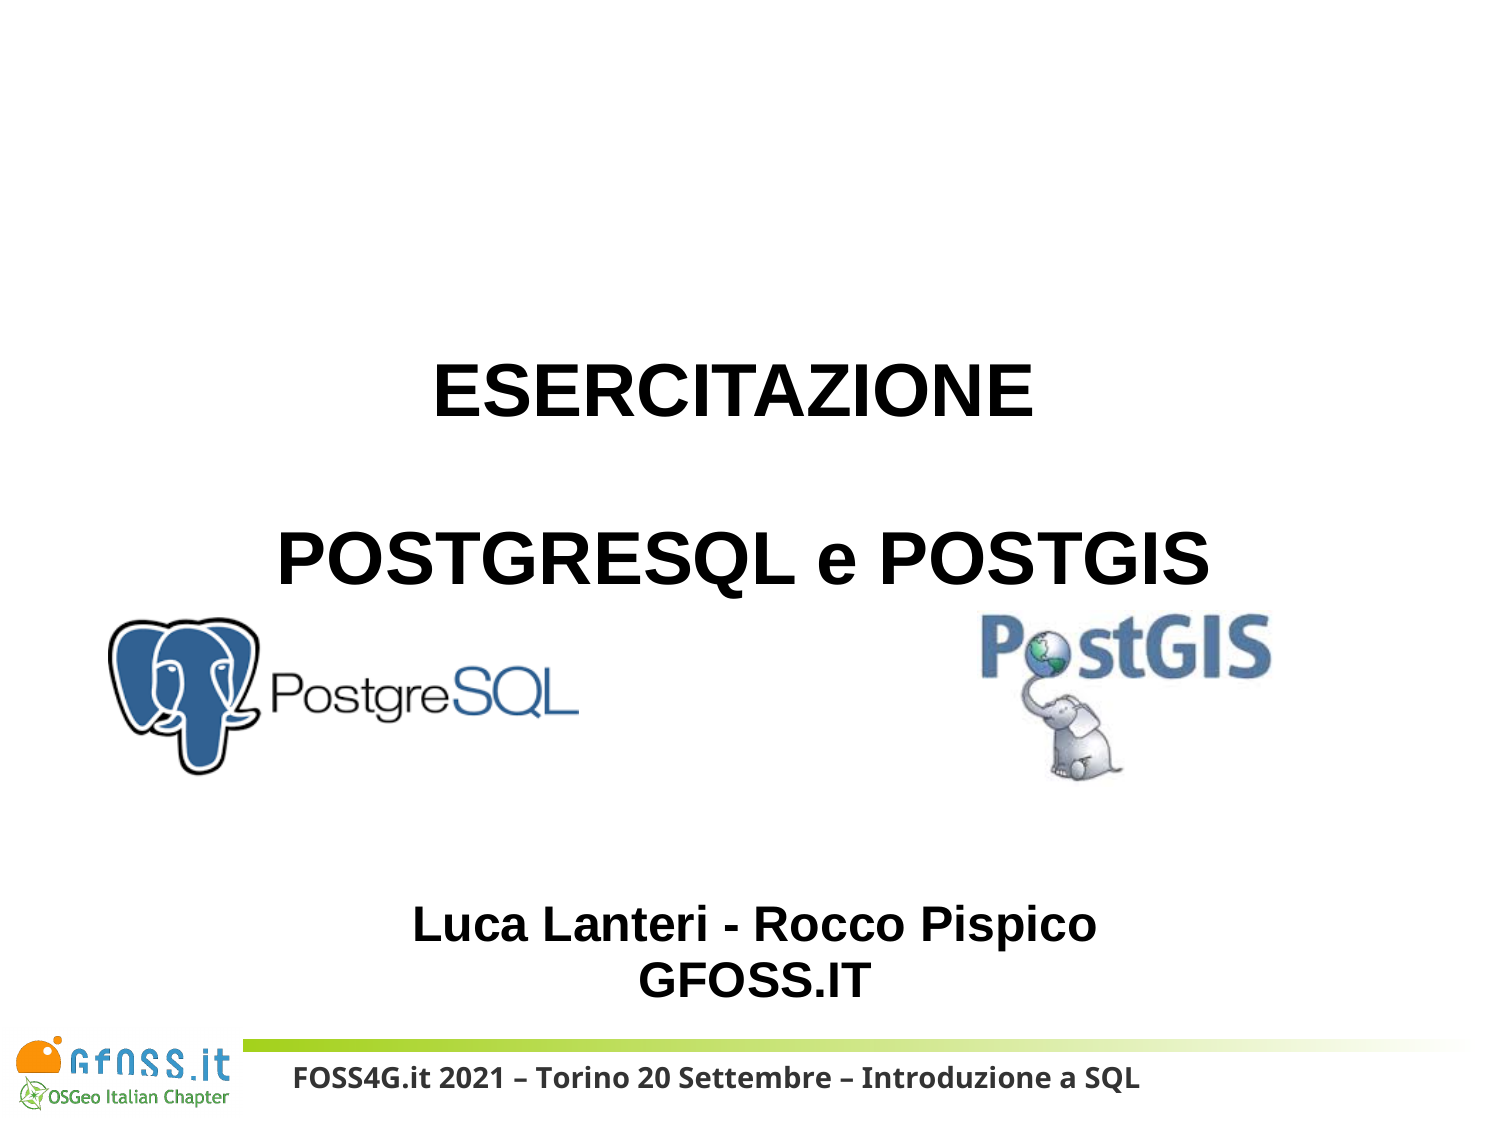

ESERCITAZIONE
POSTGRESQL e POSTGIS
Luca Lanteri - Rocco Pispico
GFOSS.IT